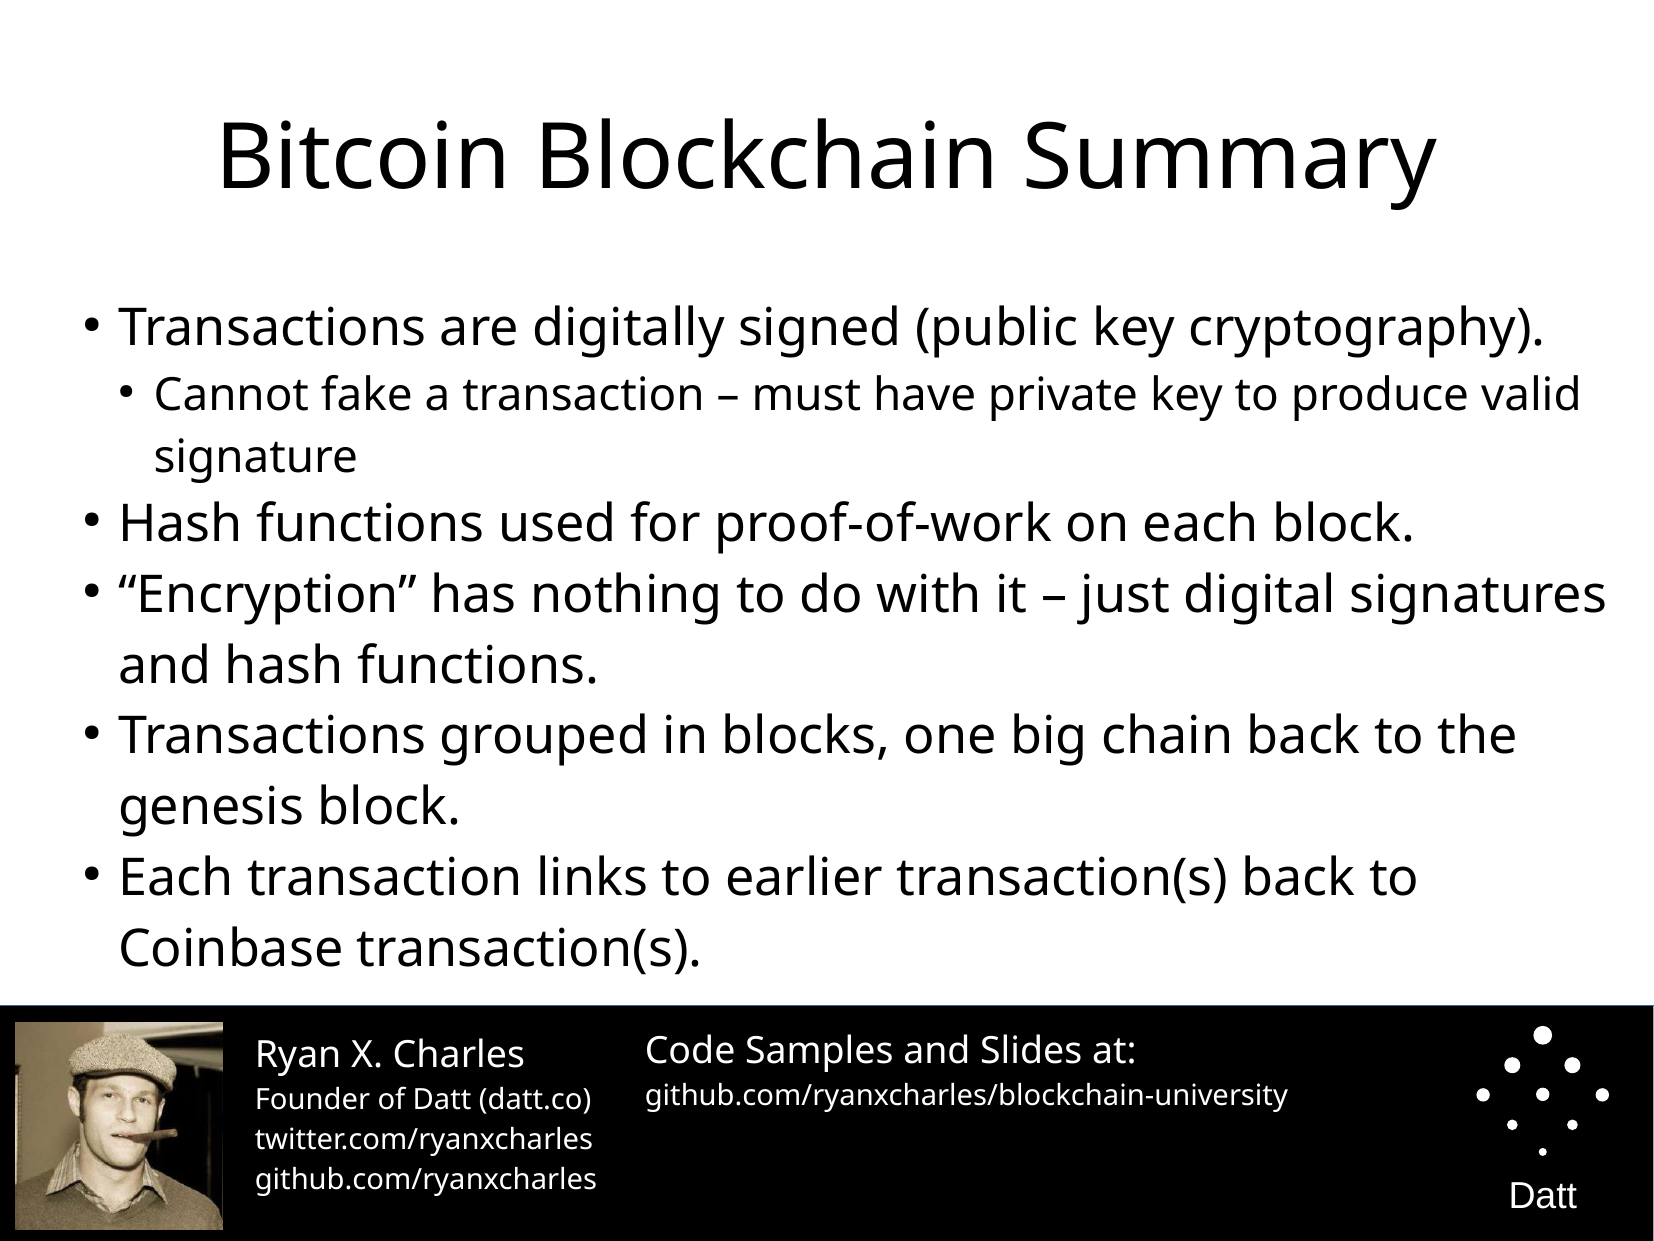

# Bitcoin Blockchain Summary
Transactions are digitally signed (public key cryptography).
Cannot fake a transaction – must have private key to produce valid signature
Hash functions used for proof-of-work on each block.
“Encryption” has nothing to do with it – just digital signatures and hash functions.
Transactions grouped in blocks, one big chain back to the genesis block.
Each transaction links to earlier transaction(s) back to Coinbase transaction(s).
Code Samples and Slides at:
github.com/ryanxcharles/blockchain-university
Ryan X. Charles
Founder of Datt (datt.co)
twitter.com/ryanxcharles
github.com/ryanxcharles
Datt